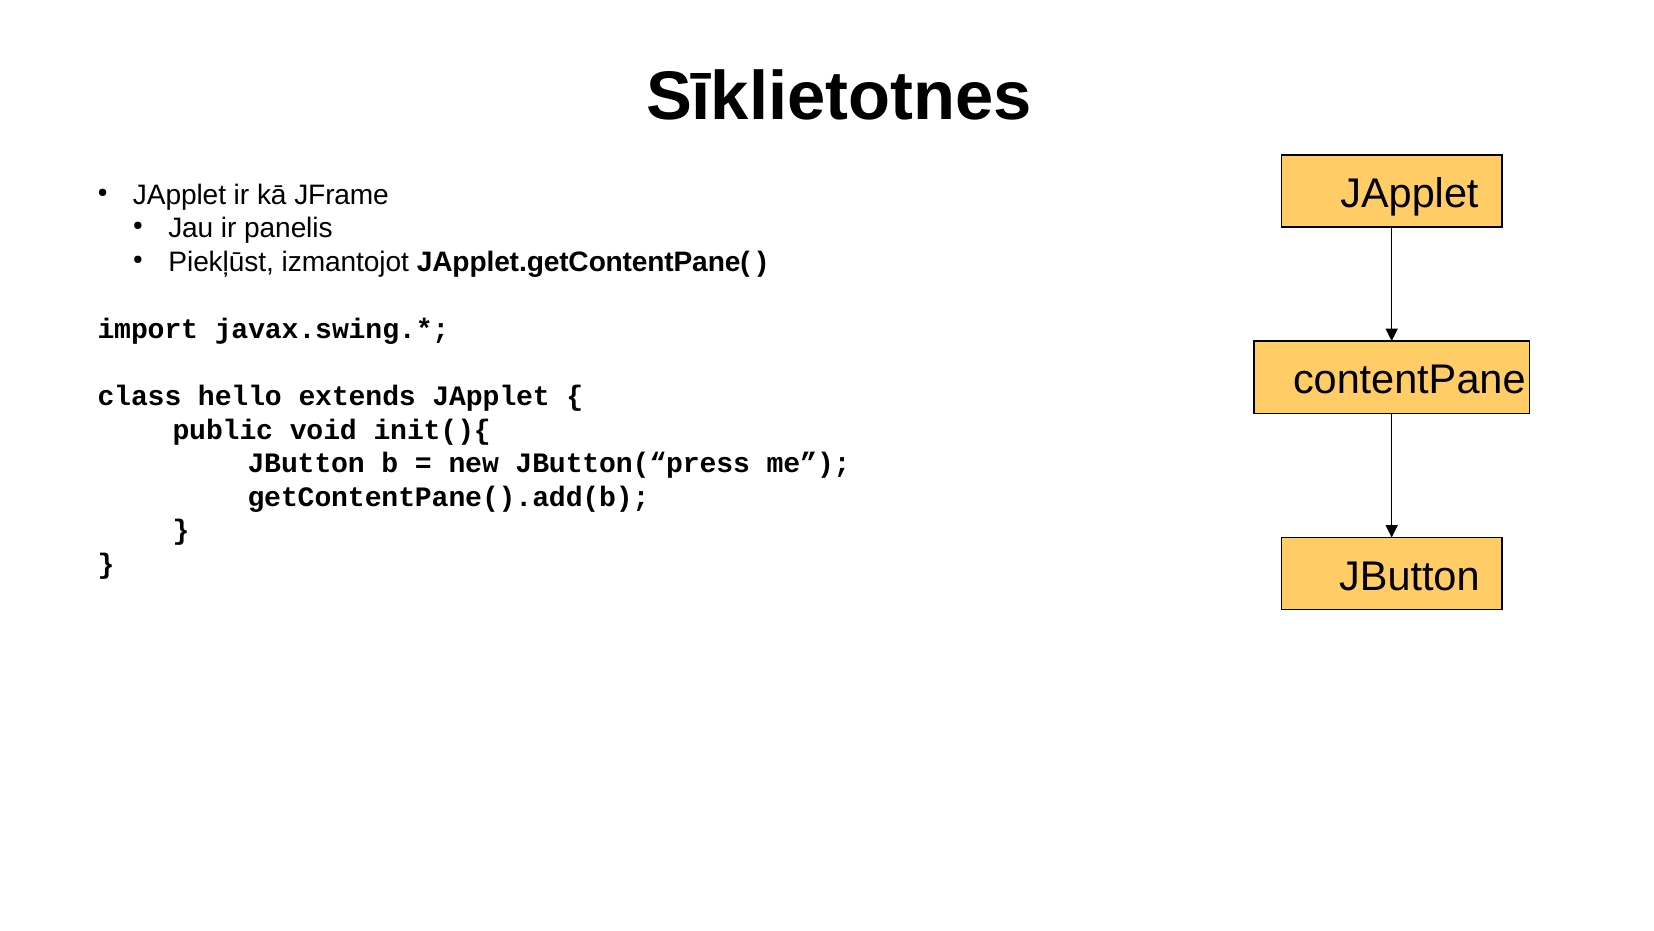

# Sīklietotnes
JApplet
JApplet ir kā JFrame
Jau ir panelis
Piekļūst, izmantojot JApplet.getContentPane( )
import javax.swing.*;
class hello extends JApplet {
	public void init(){
		JButton b = new JButton(“press me”);
		getContentPane().add(b);
	}
}
contentPane
JButton